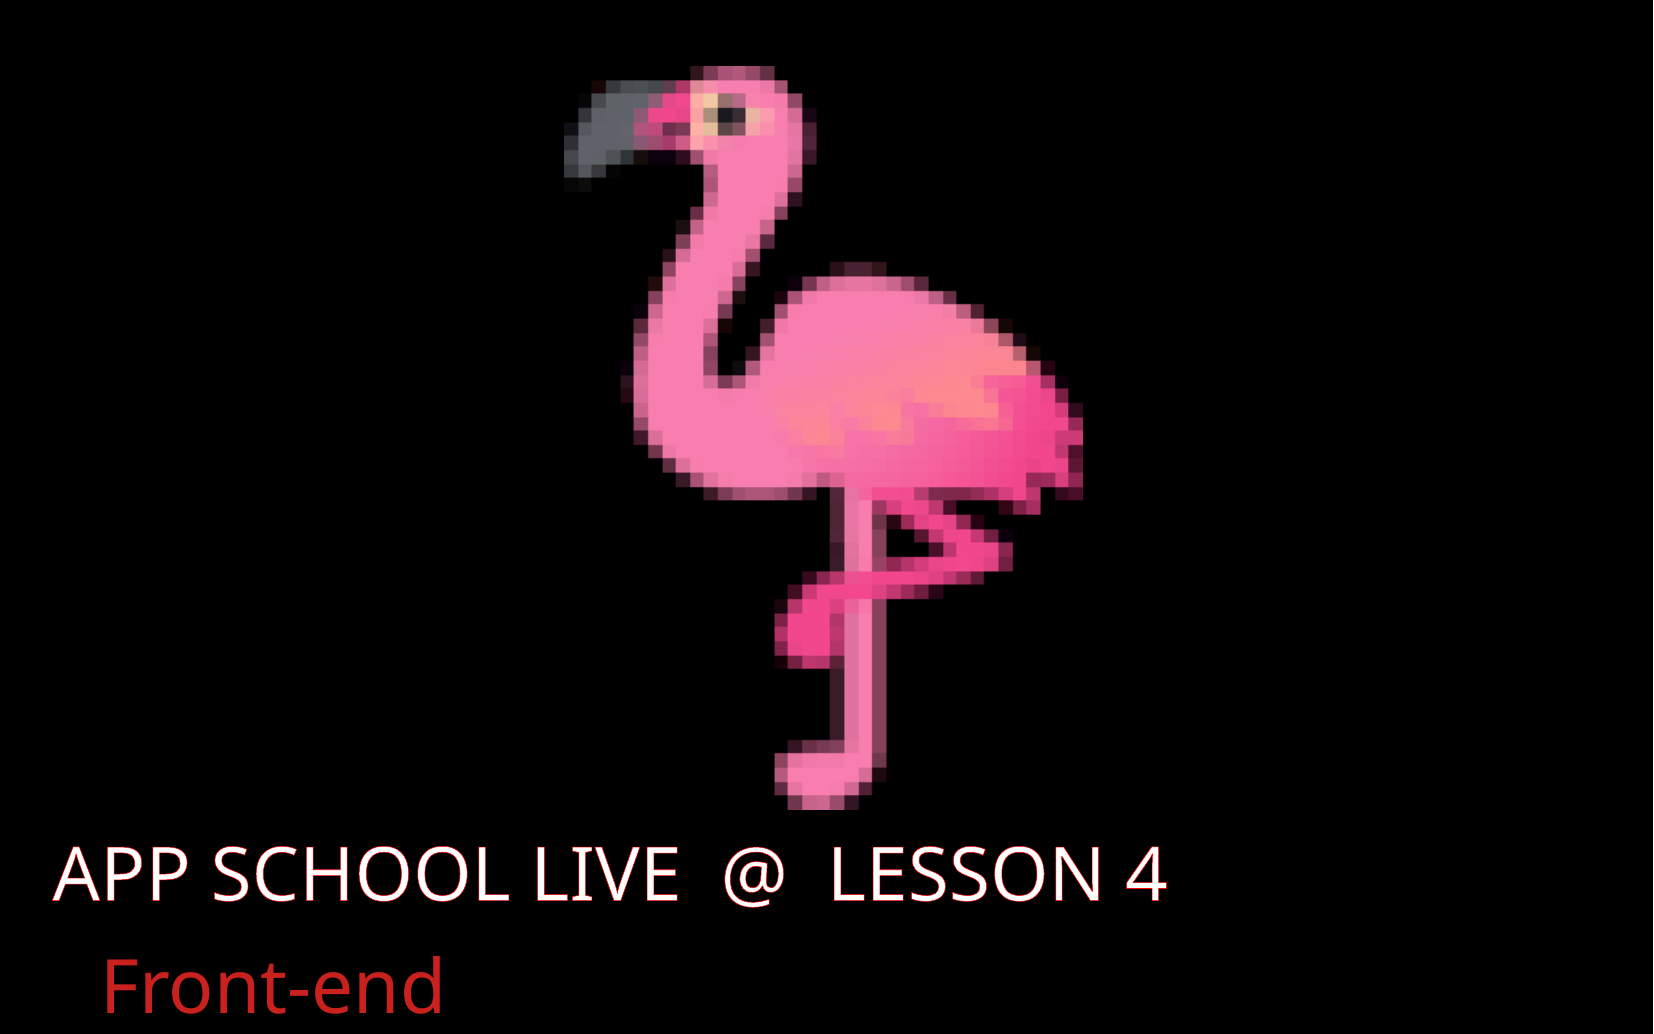

APP SCHOOL LIVE @ LESSON 4
AFront-end